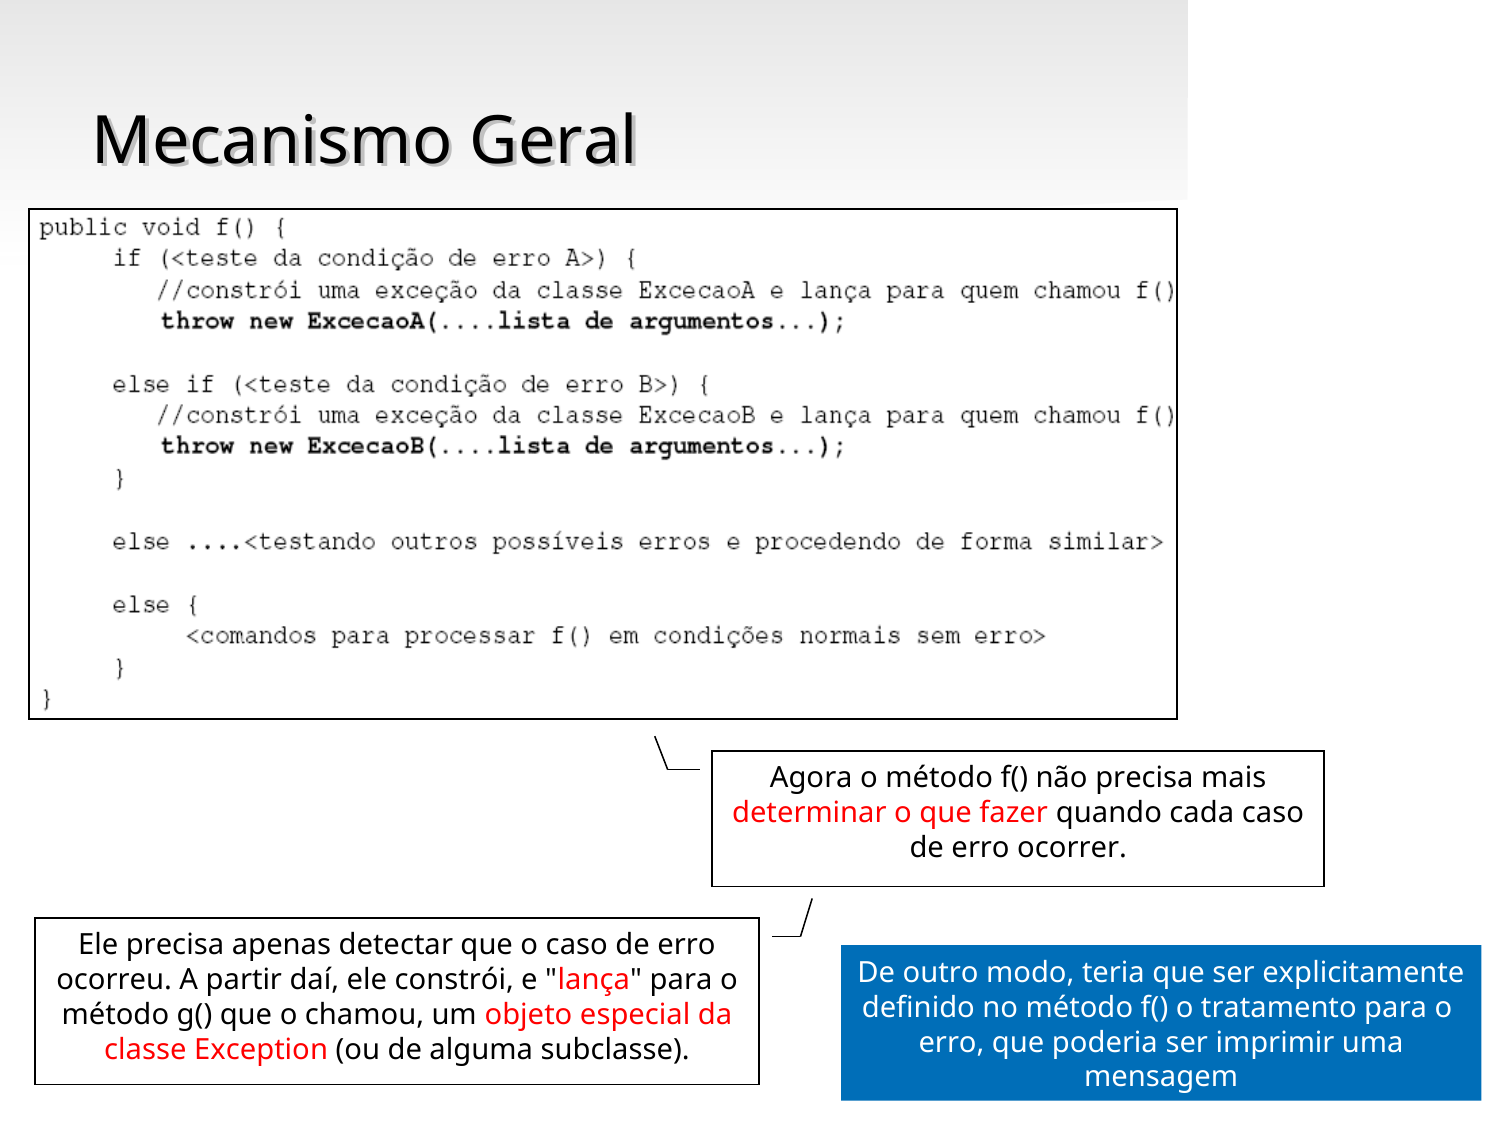

# Mecanismo Geral
Agora o método f() não precisa mais determinar o que fazer quando cada caso de erro ocorrer.
Ele precisa apenas detectar que o caso de erro ocorreu. A partir daí, ele constrói, e "lança" para o método g() que o chamou, um objeto especial da classe Exception (ou de alguma subclasse).
De outro modo, teria que ser explicitamente
definido no método f() o tratamento para o
erro, que poderia ser imprimir uma mensagem